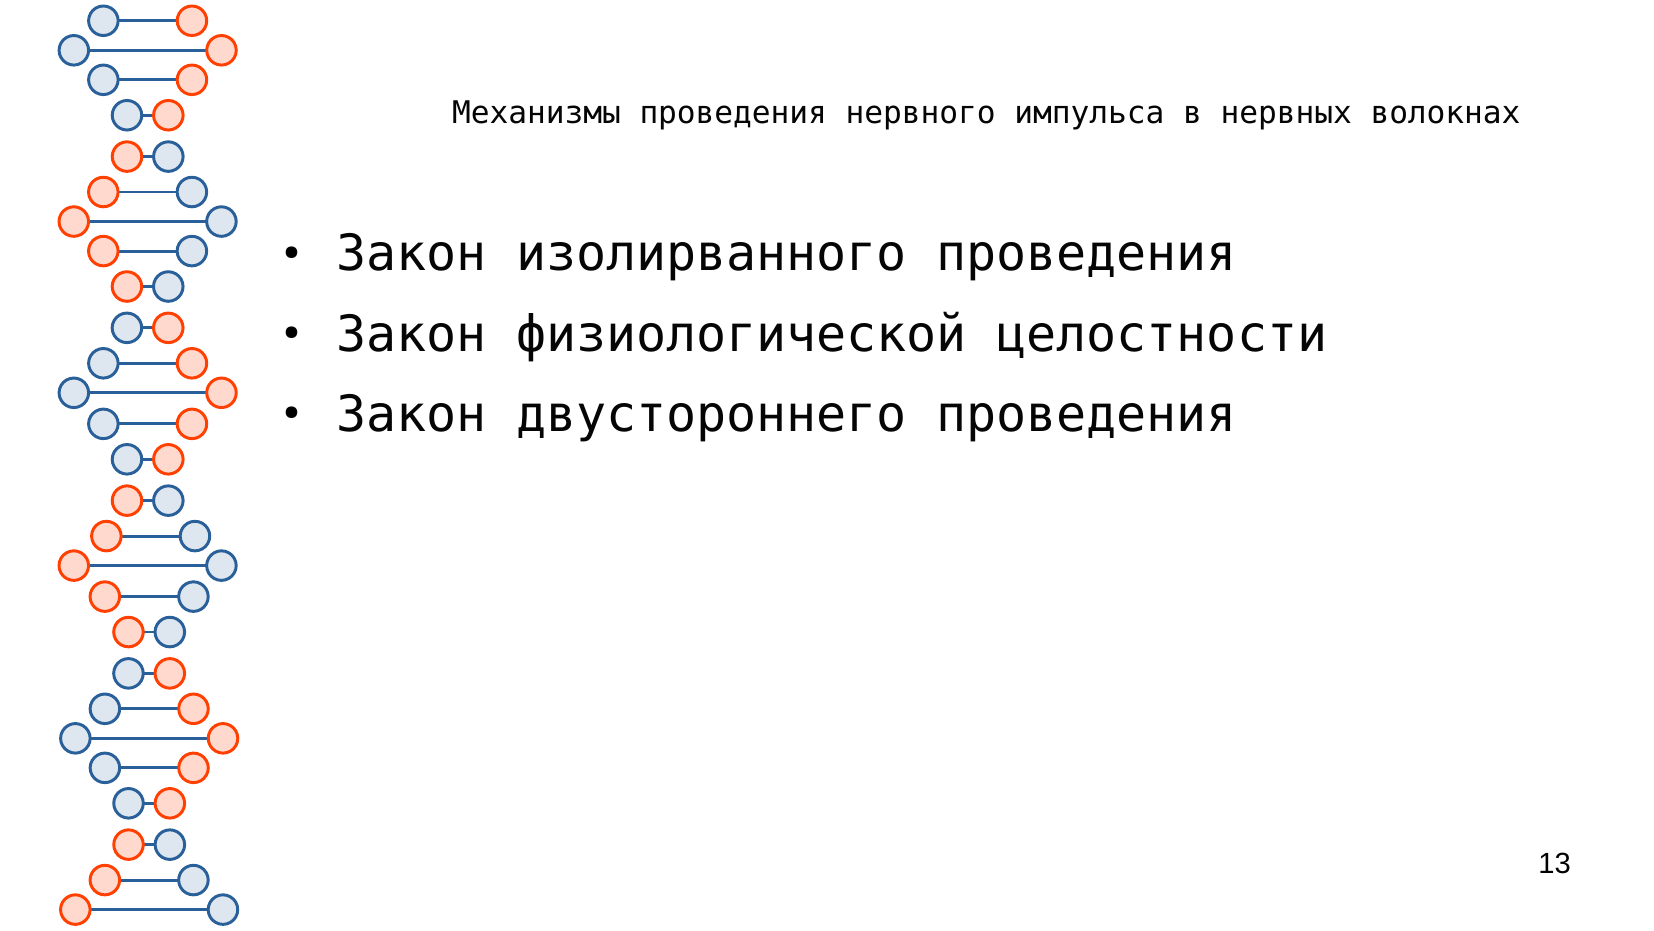

Механизмы проведения нервного импульса в нервных волокнах
# Закон изолирванного проведения
Закон физиологической целостности
Закон двустороннего проведения
13